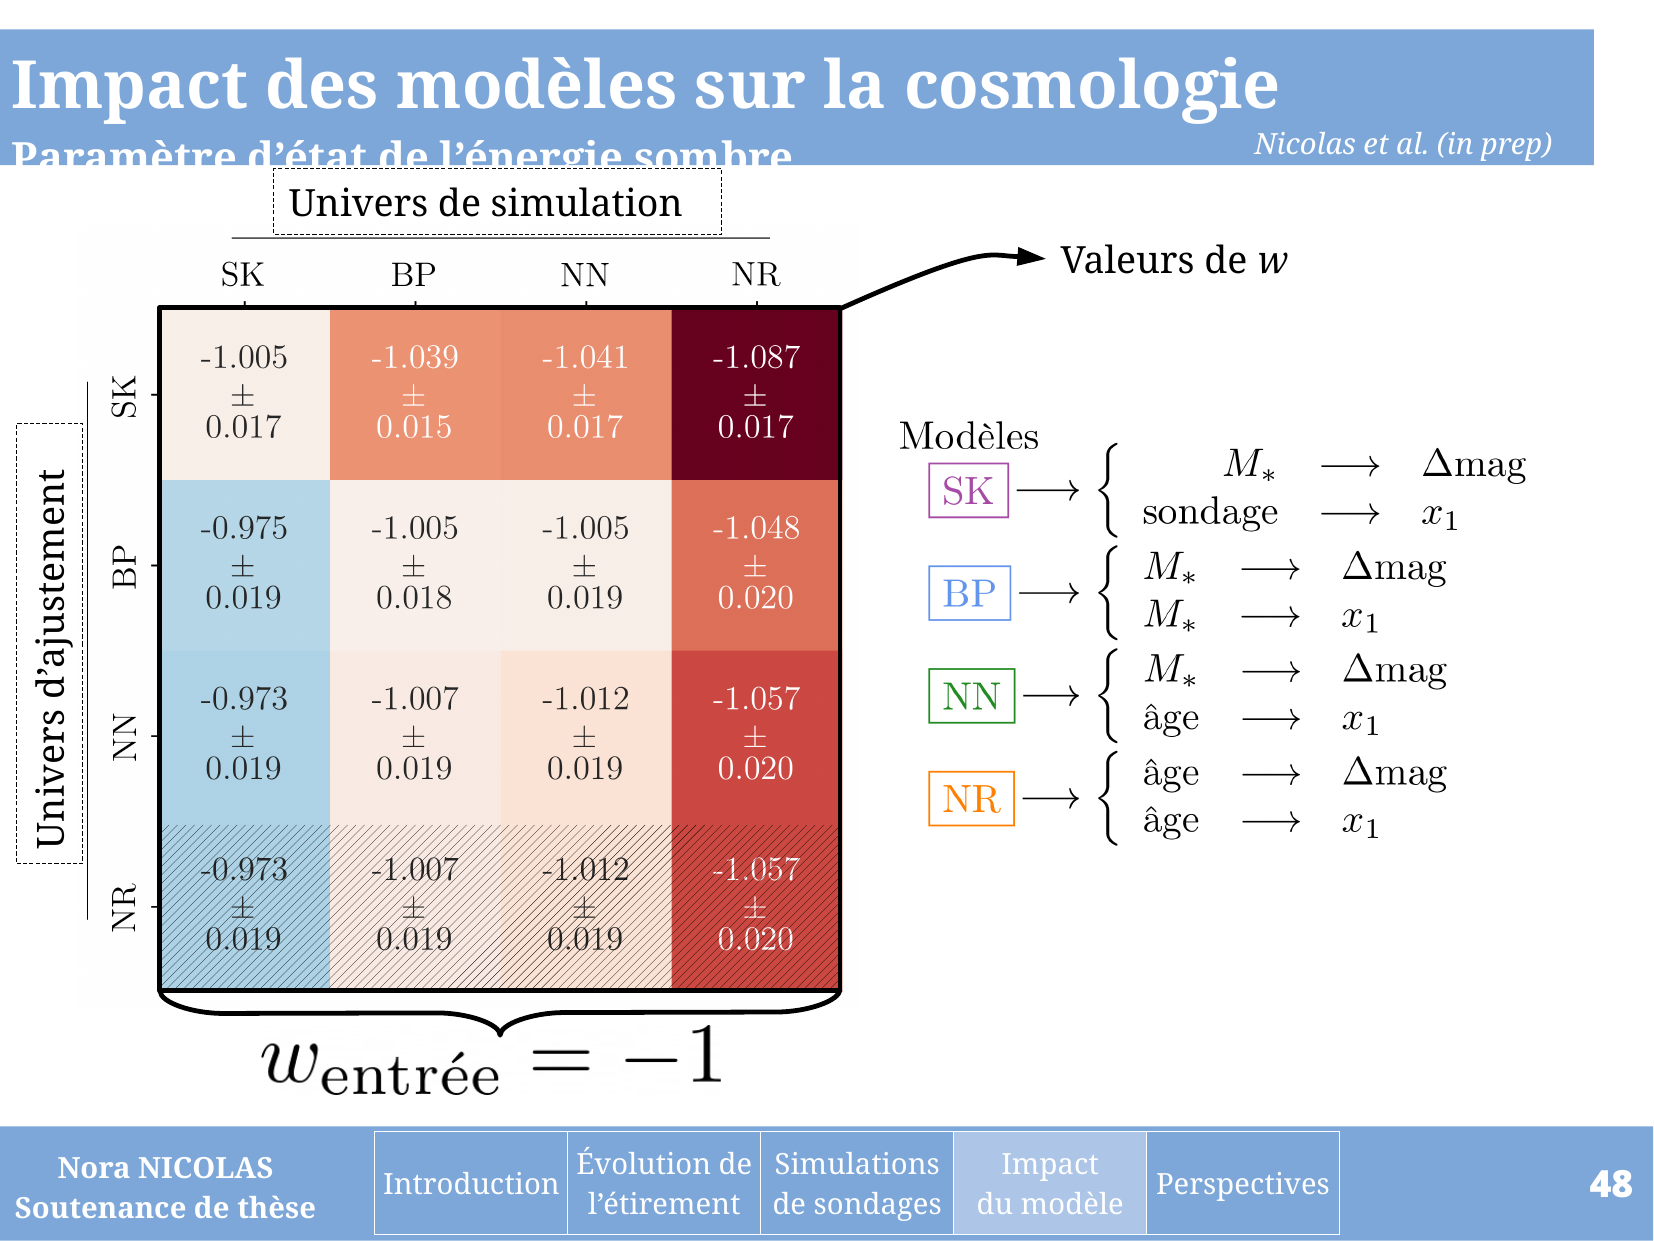

# Impact des modèles sur la cosmologie Paramètre d’état de l’énergie sombre
Nicolas et al. (in prep)
Univers de simulation
Valeurs de w
Univers d’ajustement
48
Introduction
Évolution de
l’étirement
Simulations
de sondages
Impact
du modèle
Perspectives